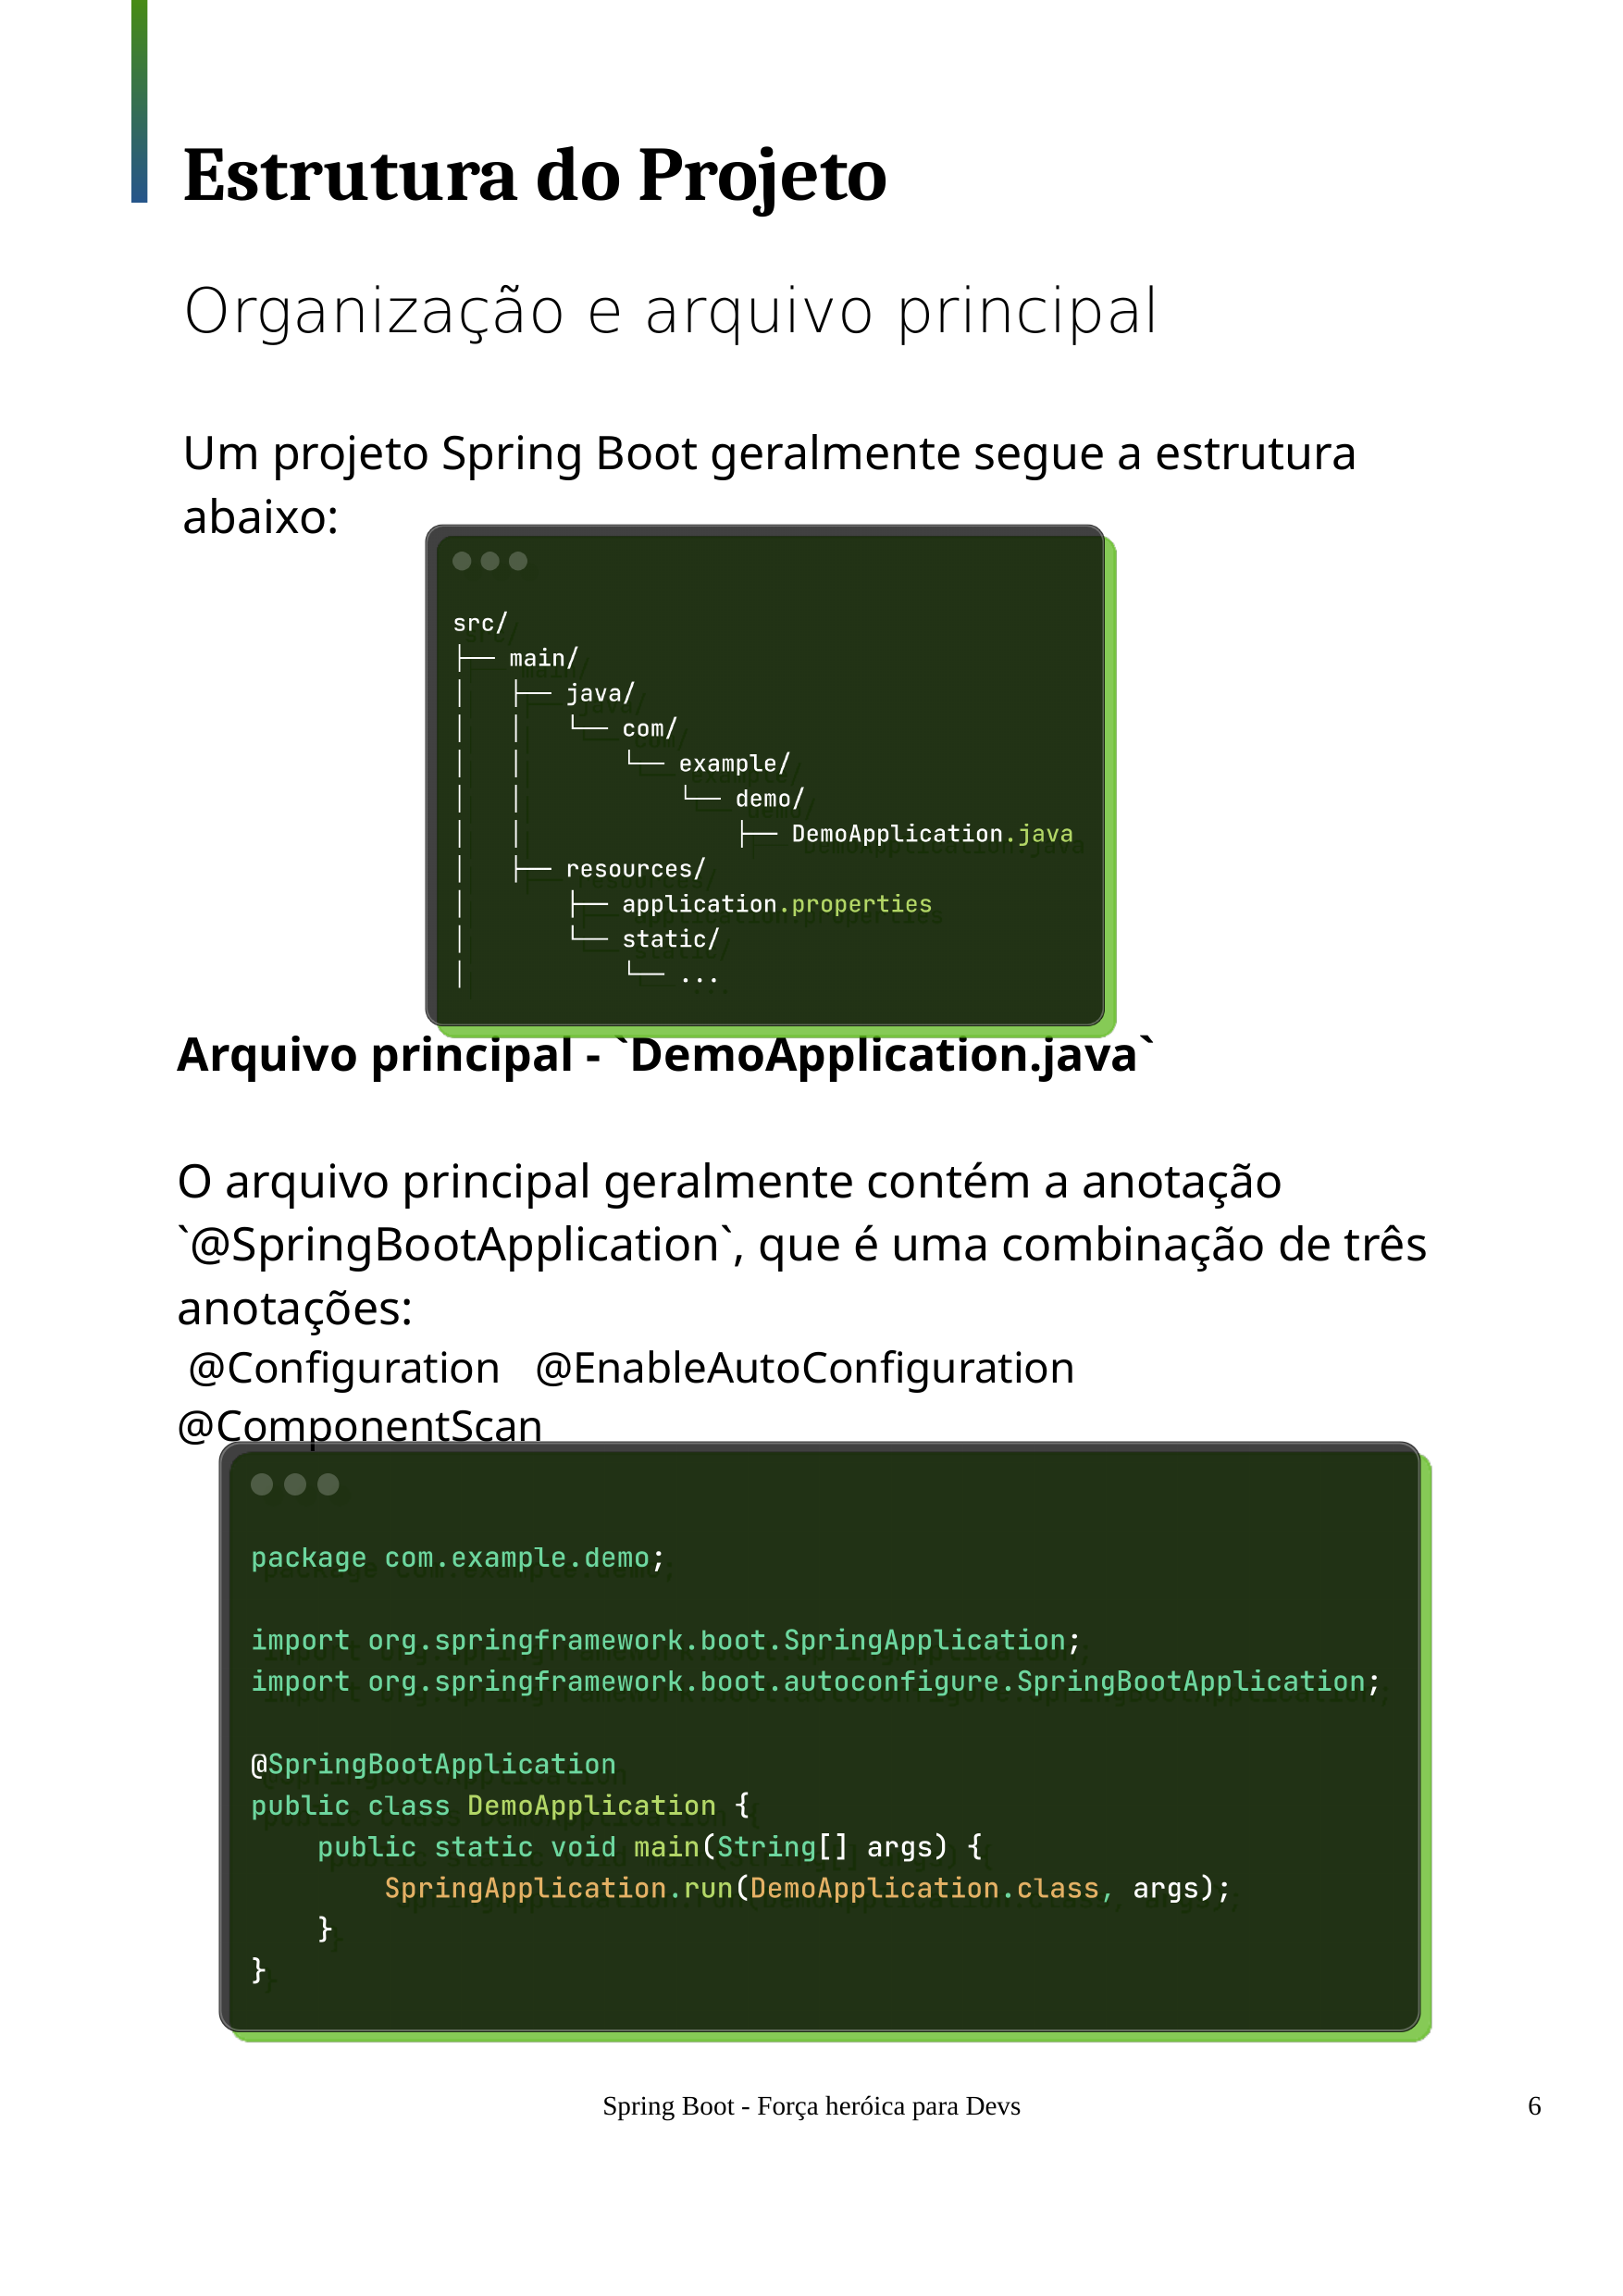

Estrutura do Projeto
Organização e arquivo principal
Um projeto Spring Boot geralmente segue a estrutura abaixo:
Arquivo principal - `DemoApplication.java`
O arquivo principal geralmente contém a anotação `@SpringBootApplication`, que é uma combinação de três anotações:
 @Configuration @EnableAutoConfiguration @ComponentScan
Spring Boot - Força heróica para Devs
6